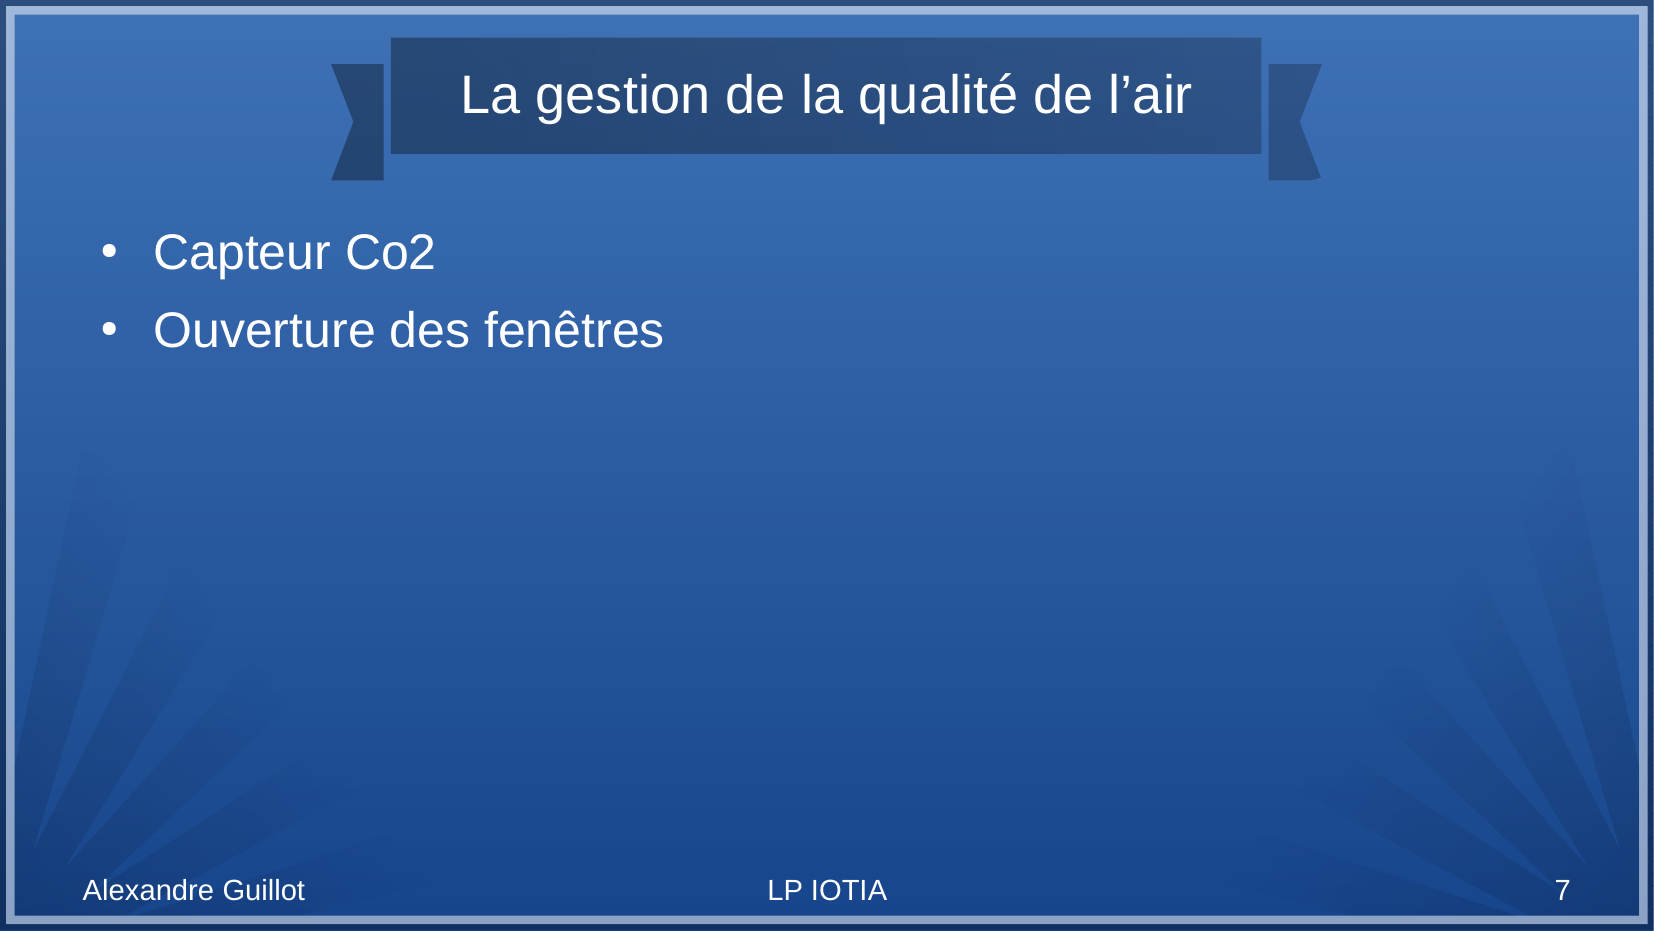

# La gestion de la qualité de l’air
Capteur Co2
Ouverture des fenêtres
Alexandre Guillot
LP IOTIA
7